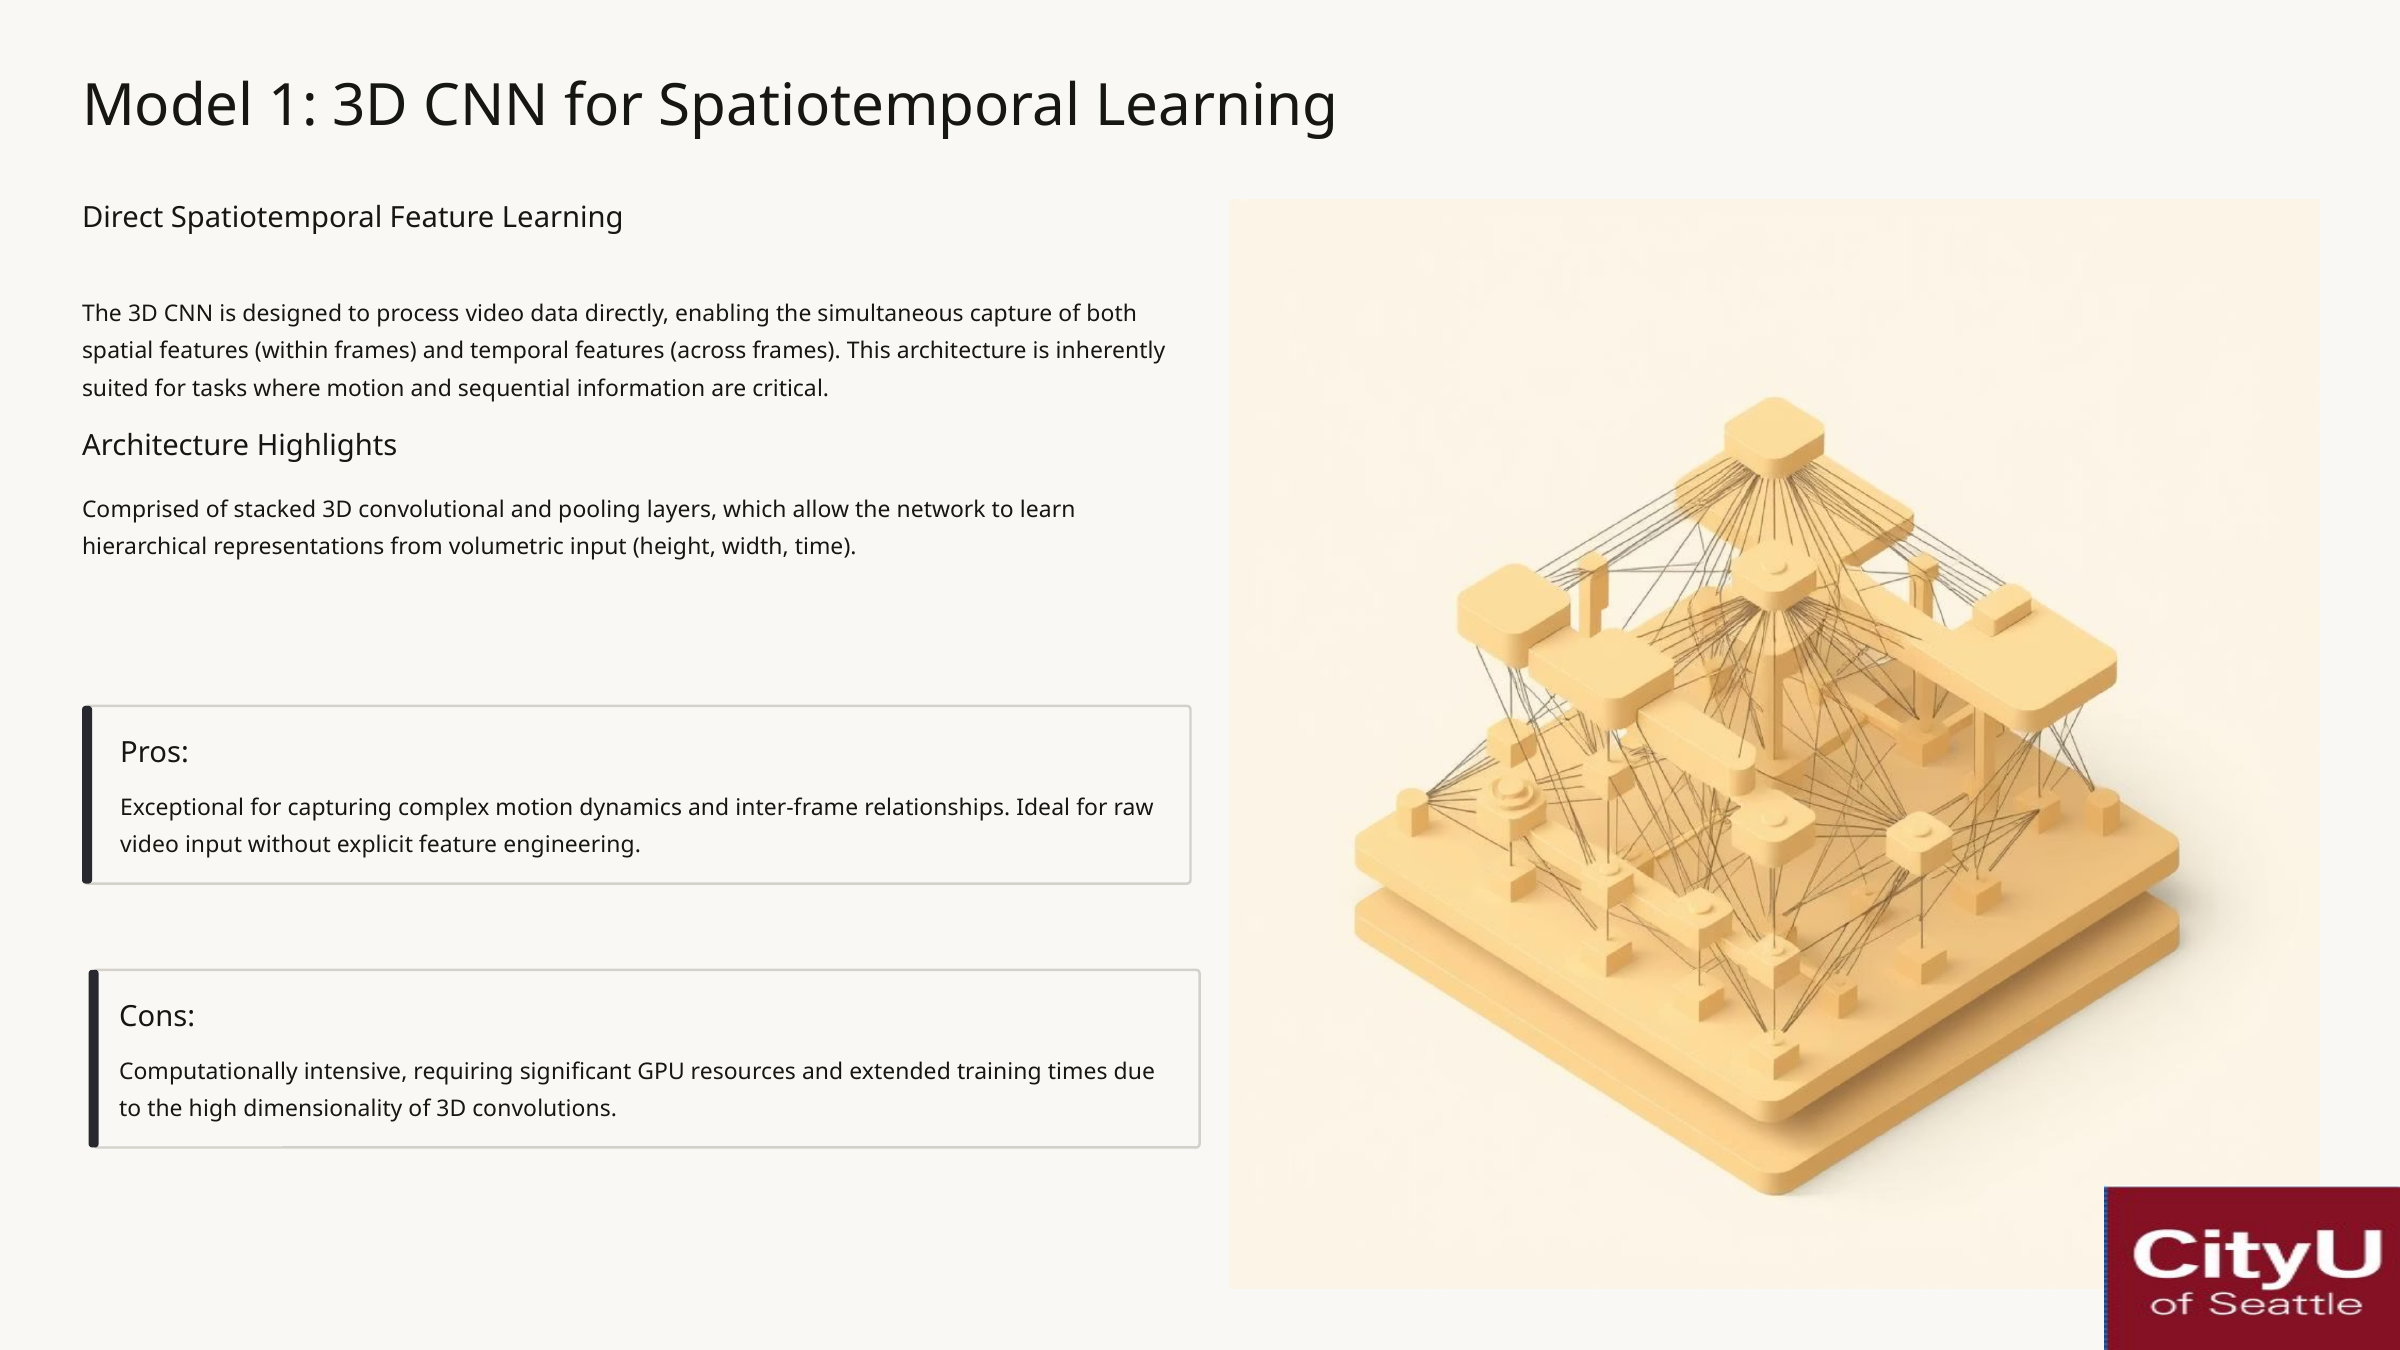

Model 1: 3D CNN for Spatiotemporal Learning
Direct Spatiotemporal Feature Learning
The 3D CNN is designed to process video data directly, enabling the simultaneous capture of both spatial features (within frames) and temporal features (across frames). This architecture is inherently suited for tasks where motion and sequential information are critical.
Architecture Highlights
Comprised of stacked 3D convolutional and pooling layers, which allow the network to learn hierarchical representations from volumetric input (height, width, time).
Pros:
Exceptional for capturing complex motion dynamics and inter-frame relationships. Ideal for raw video input without explicit feature engineering.
Cons:
Computationally intensive, requiring significant GPU resources and extended training times due to the high dimensionality of 3D convolutions.